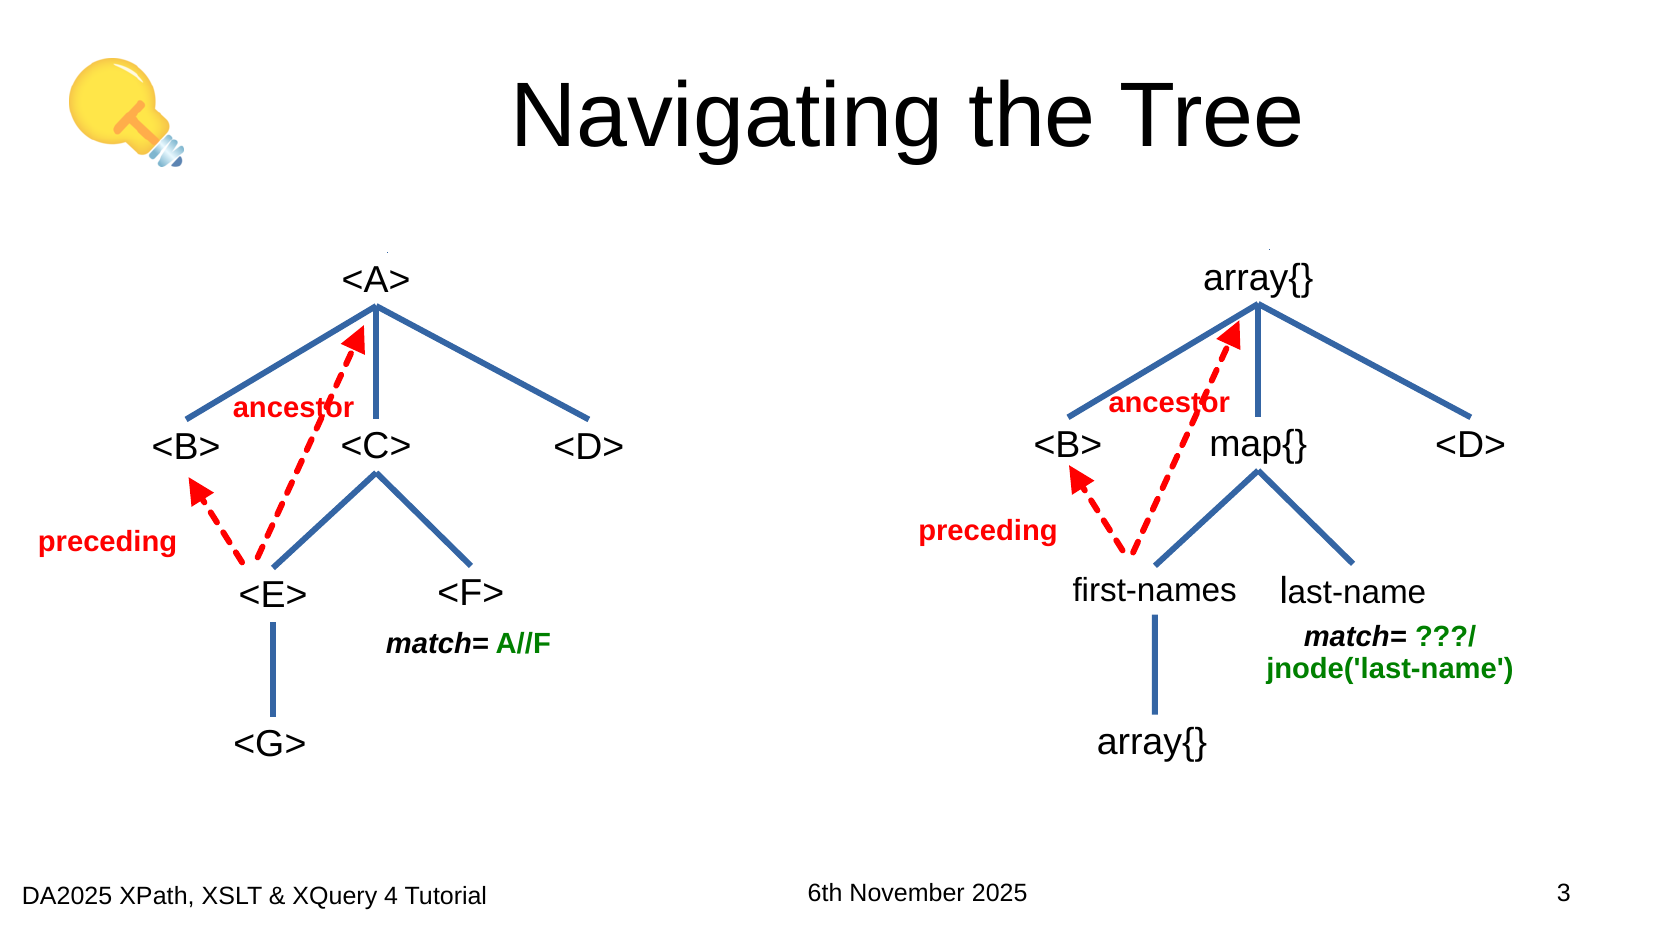

# Navigating the Tree
array{}
map{}
<B>
<D>
last-name
first-names
array{}
<A>
<C>
<B>
<D>
<F>
<E>
<G>
ancestor
preceding
ancestor
preceding
match= ???/
jnode('last-name')
match= A//F
3
6th November 2025
DA2025 XPath, XSLT & XQuery 4 Tutorial